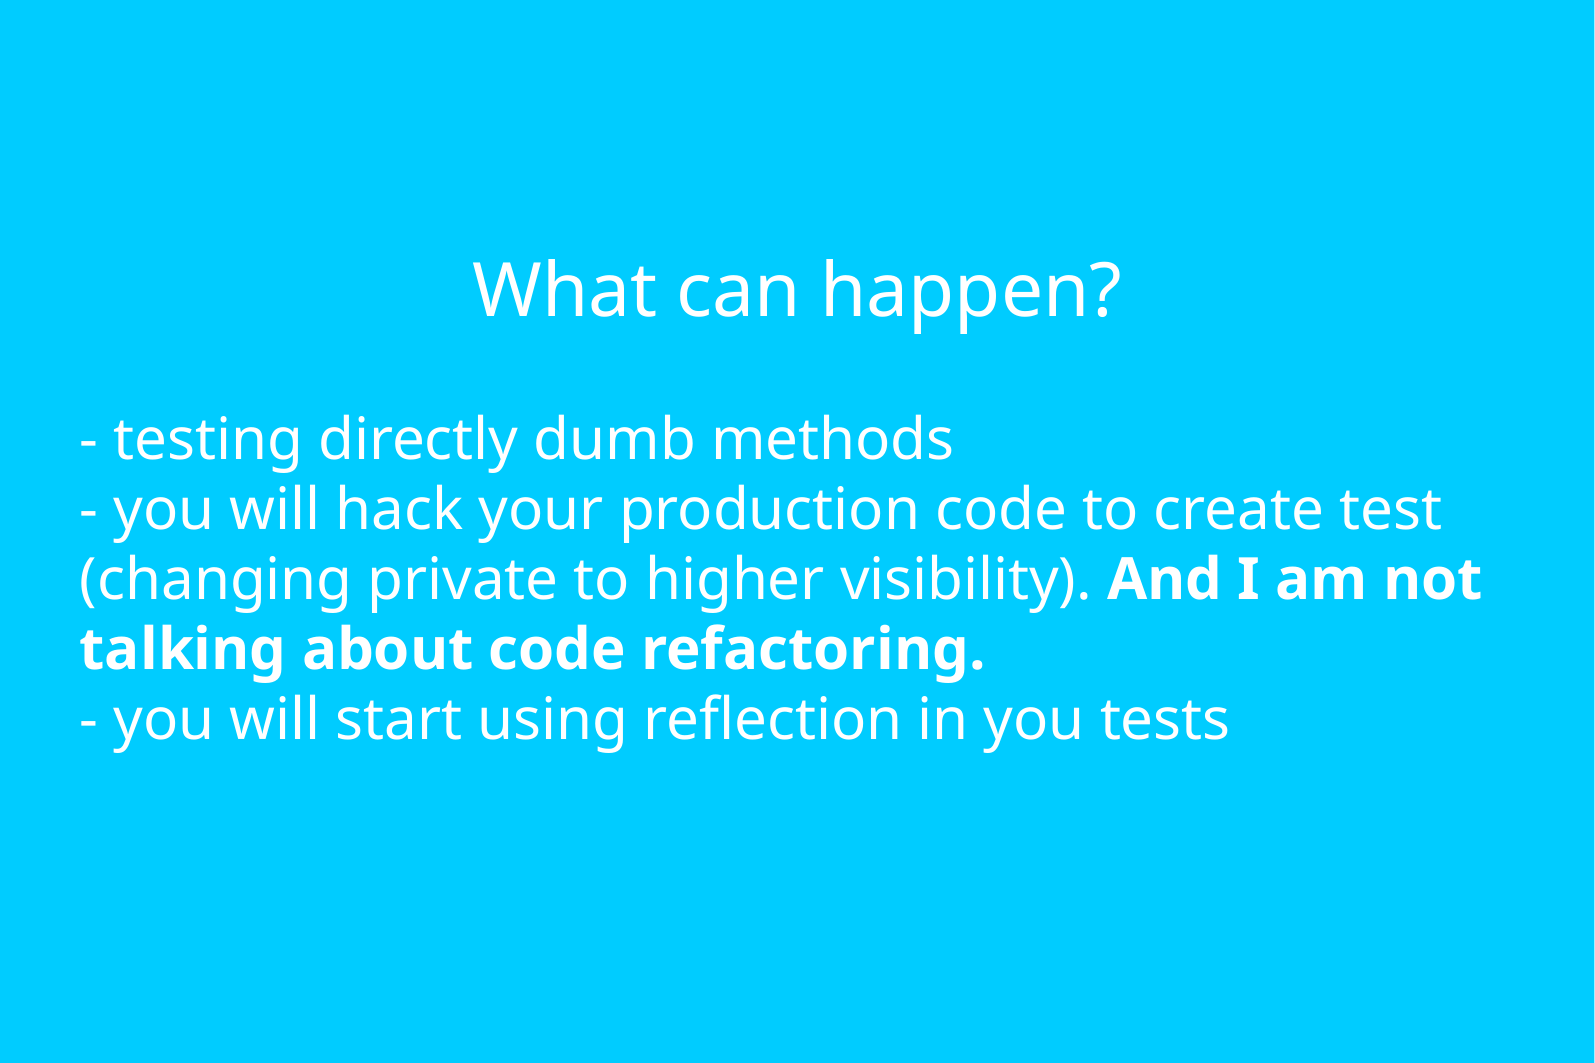

What can happen?
- testing directly dumb methods
- you will hack your production code to create test (changing private to higher visibility). And I am not talking about code refactoring.
- you will start using reflection in you tests